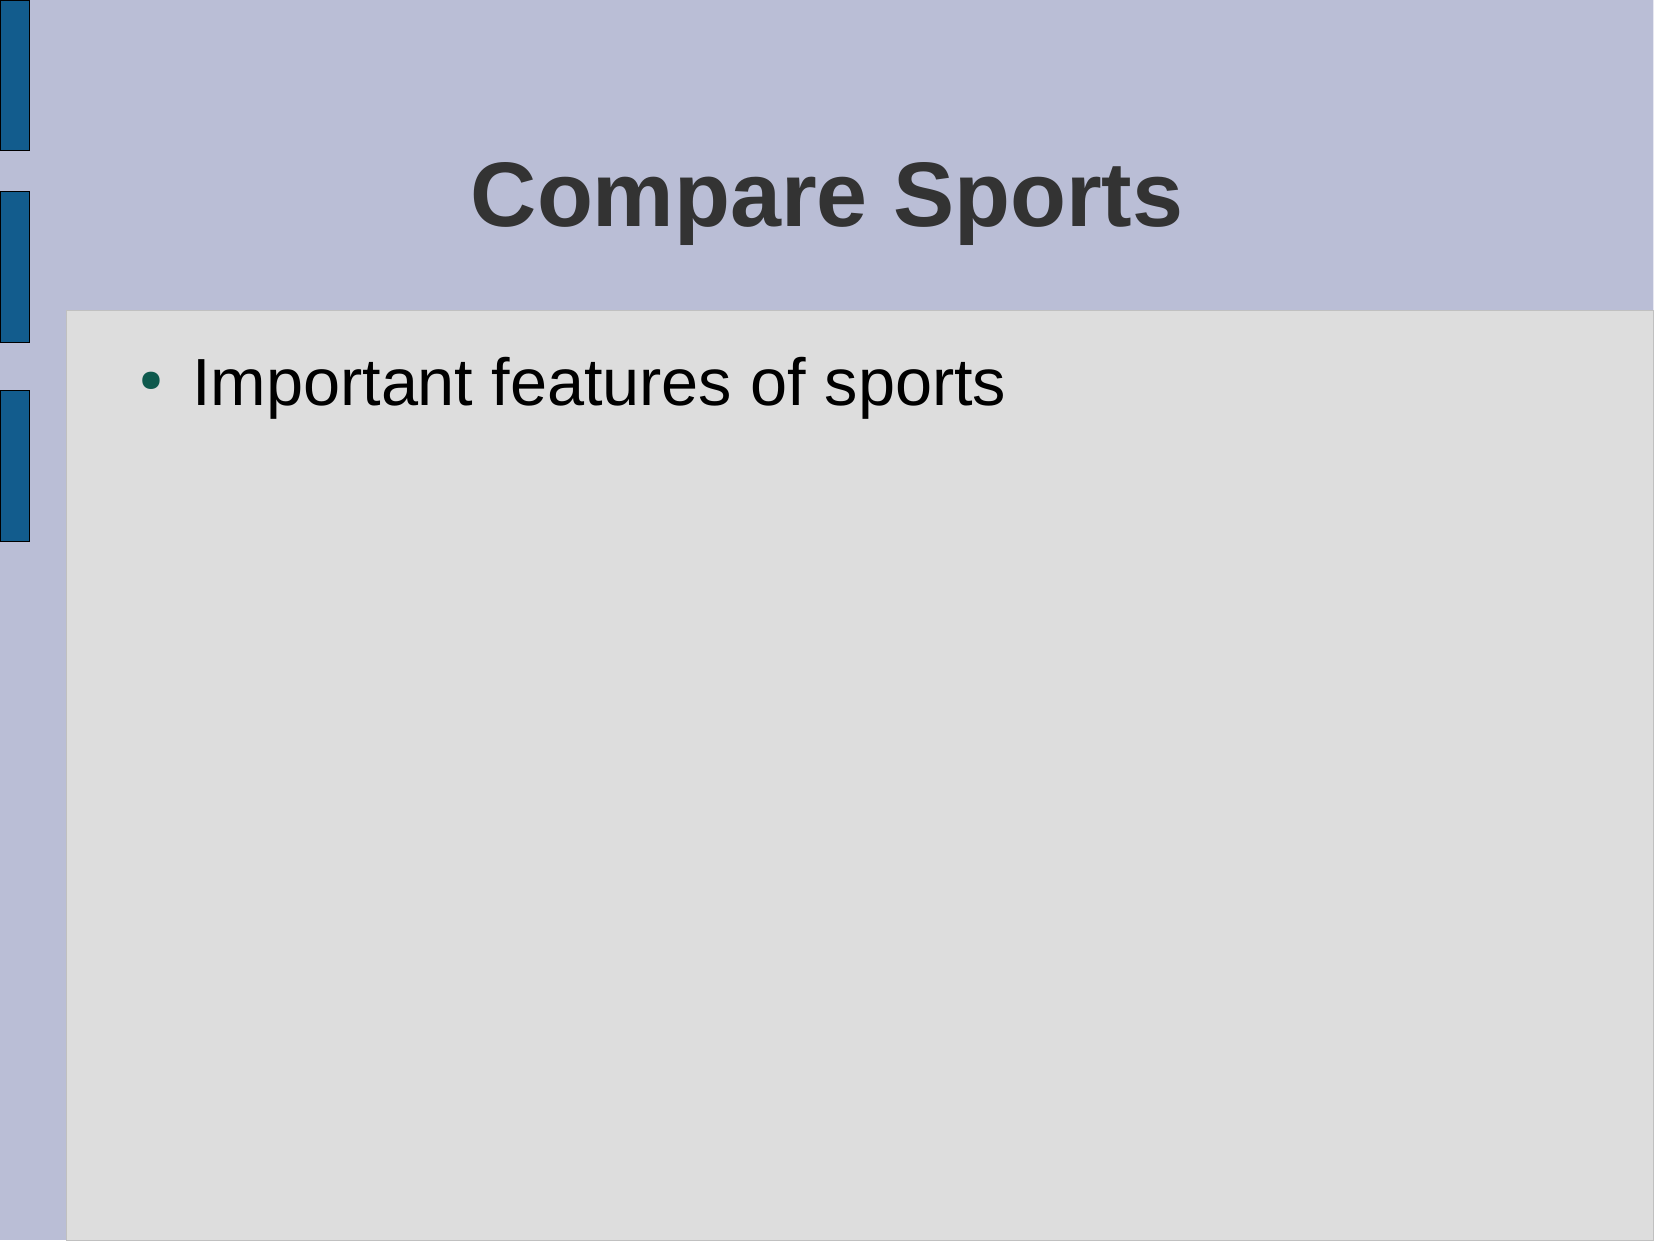

# Compare Sports
Important features of sports